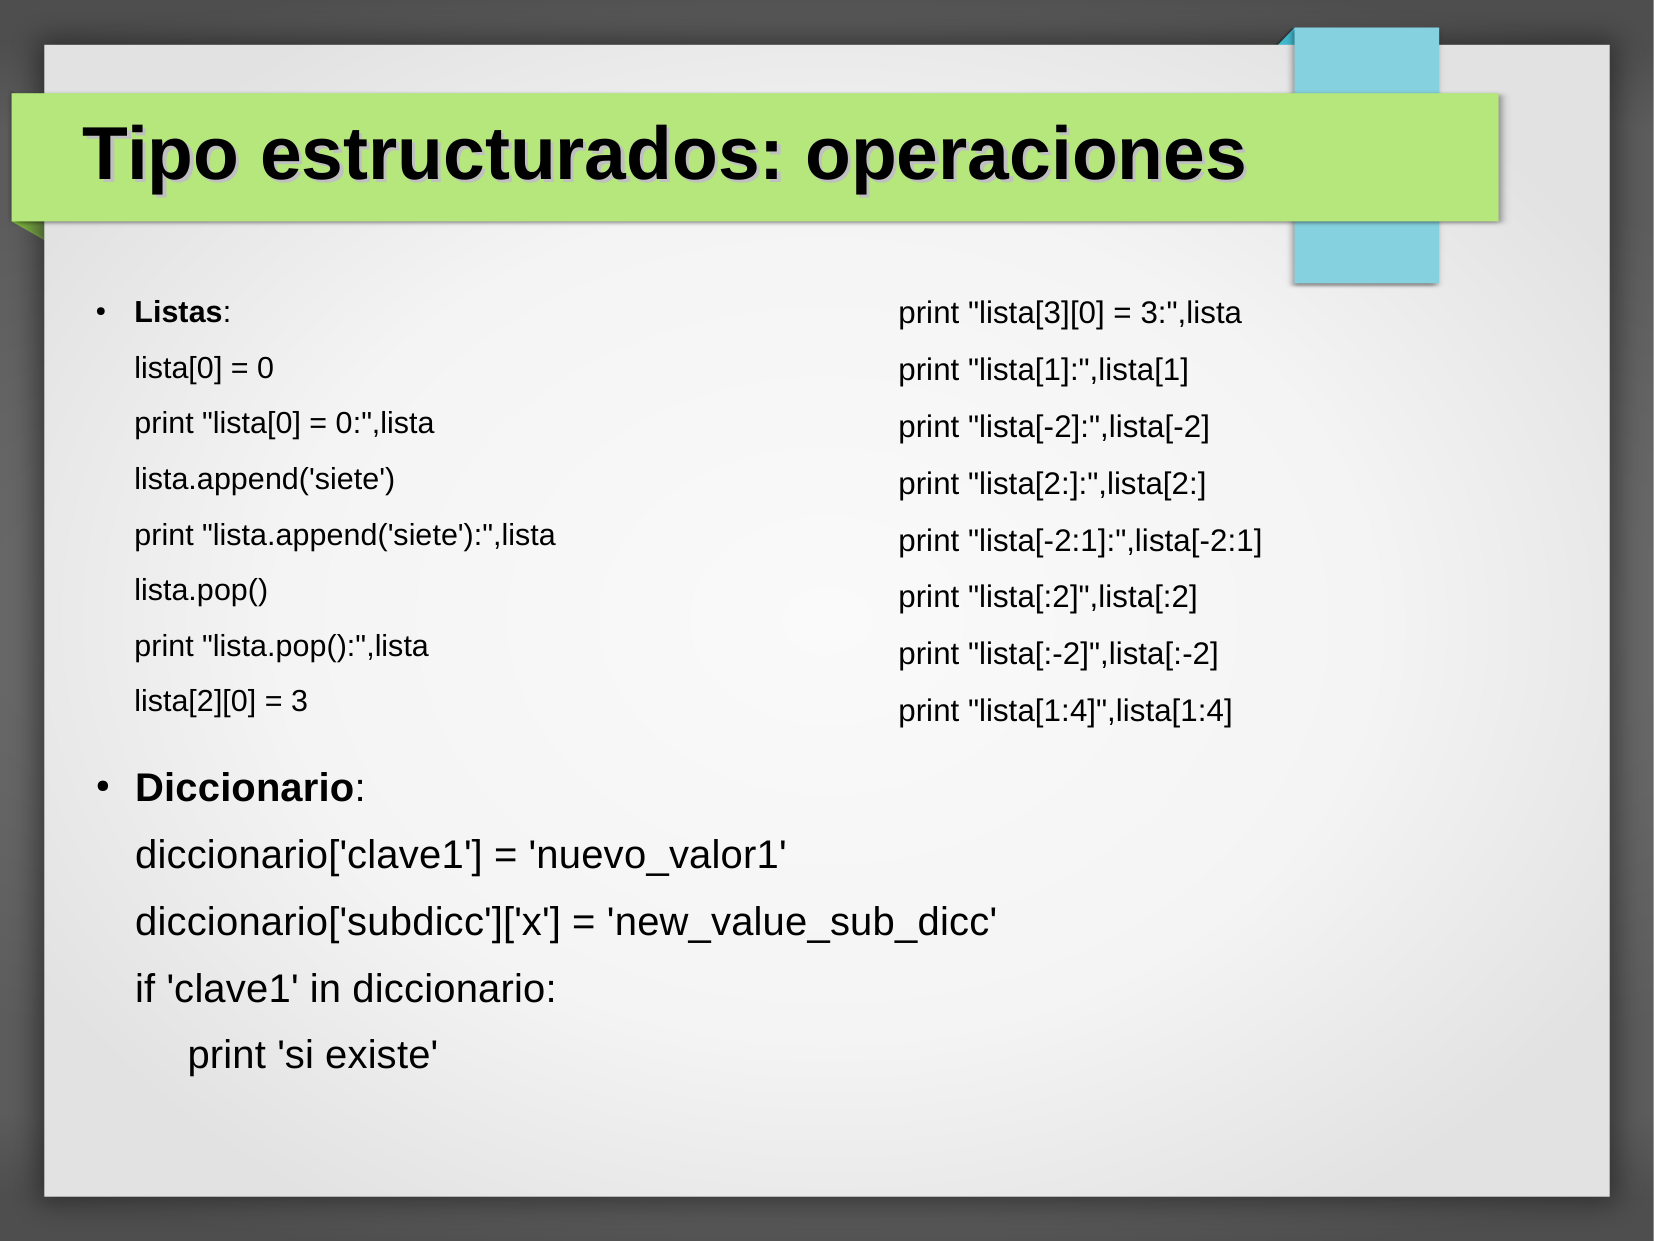

# Tipo estructurados: operaciones
Listas:
lista[0] = 0
print "lista[0] = 0:",lista
lista.append('siete')
print "lista.append('siete'):",lista
lista.pop()
print "lista.pop():",lista
lista[2][0] = 3
print "lista[3][0] = 3:",lista
print "lista[1]:",lista[1]
print "lista[-2]:",lista[-2]
print "lista[2:]:",lista[2:]
print "lista[-2:1]:",lista[-2:1]
print "lista[:2]",lista[:2]
print "lista[:-2]",lista[:-2]
print "lista[1:4]",lista[1:4]
Diccionario:
diccionario['clave1'] = 'nuevo_valor1'
diccionario['subdicc']['x'] = 'new_value_sub_dicc'
if 'clave1' in diccionario:
print 'si existe'